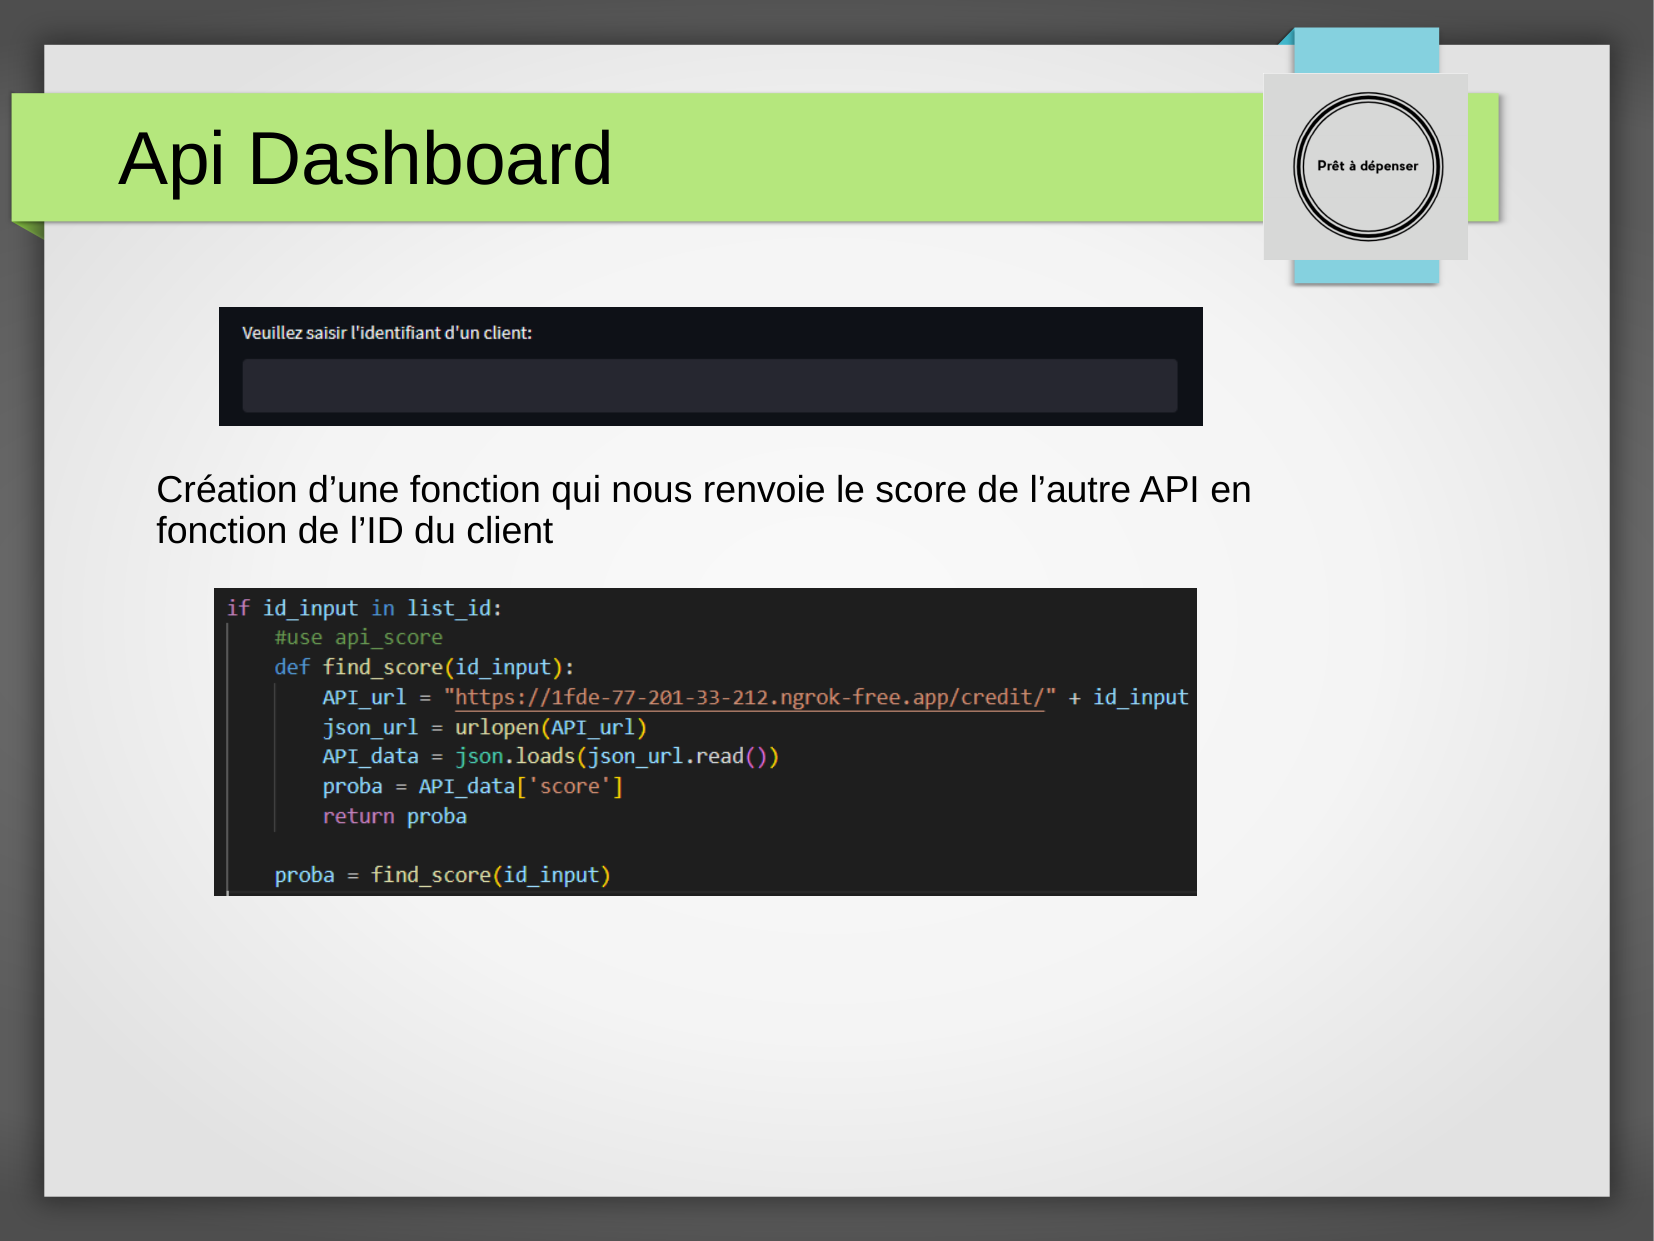

# Api Dashboard
Création d’une fonction qui nous renvoie le score de l’autre API en fonction de l’ID du client